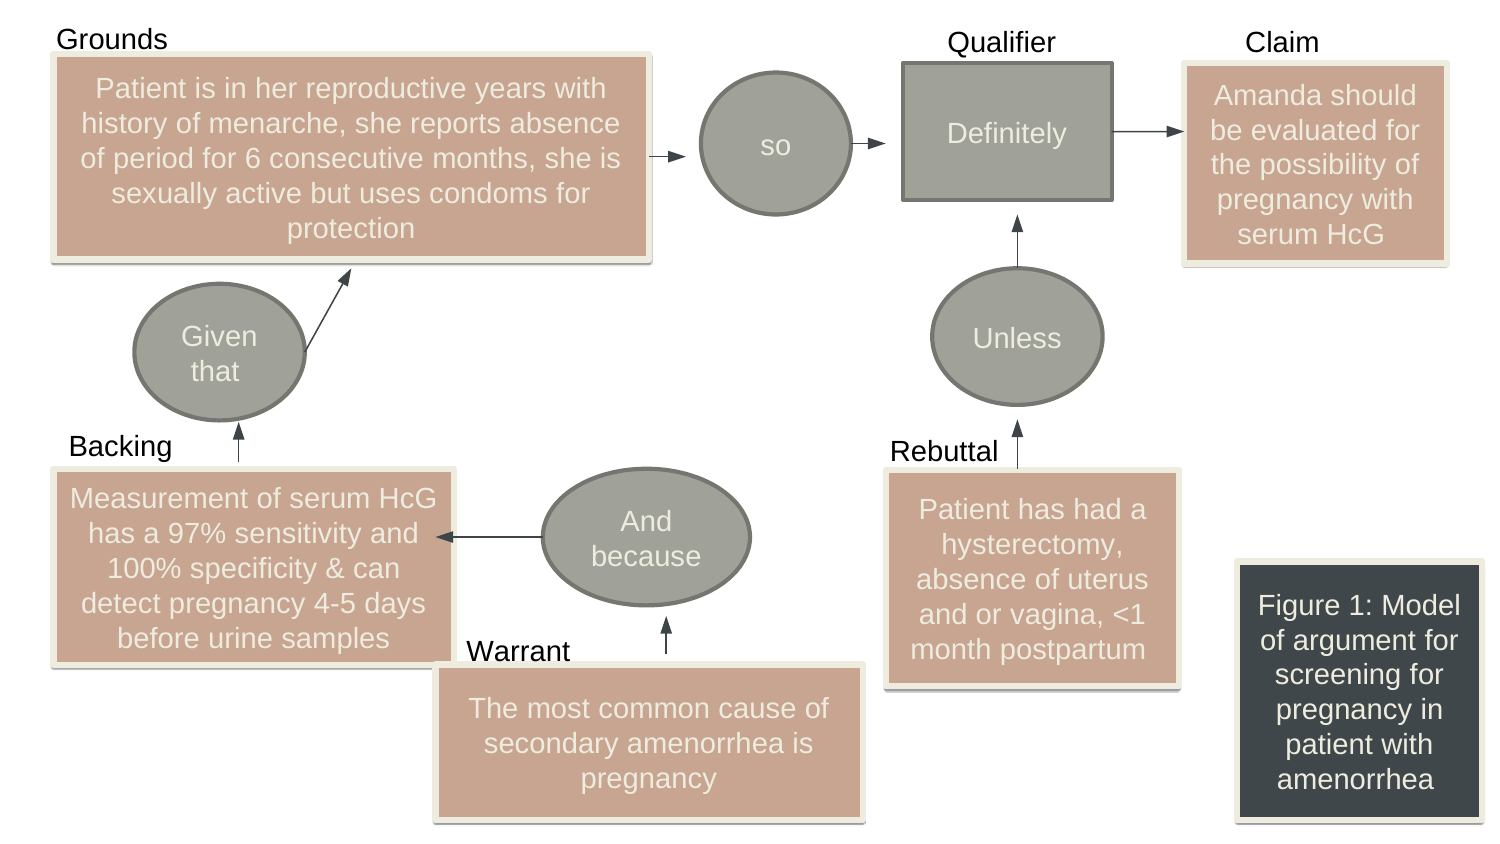

Grounds
Qualifier
Claim
Patient is in her reproductive years with history of menarche, she reports absence of period for 6 consecutive months, she is sexually active but uses condoms for protection
Amanda should be evaluated for the possibility of pregnancy with serum HcG
Definitely
so
Unless
Given that
Backing
Rebuttal
Measurement of serum HcG has a 97% sensitivity and 100% specificity & can detect pregnancy 4-5 days before urine samples
And because
Patient has had a hysterectomy, absence of uterus and or vagina, <1 month postpartum
Figure 1: Model of argument for screening for pregnancy in patient with amenorrhea
Warrant
The most common cause of secondary amenorrhea is pregnancy